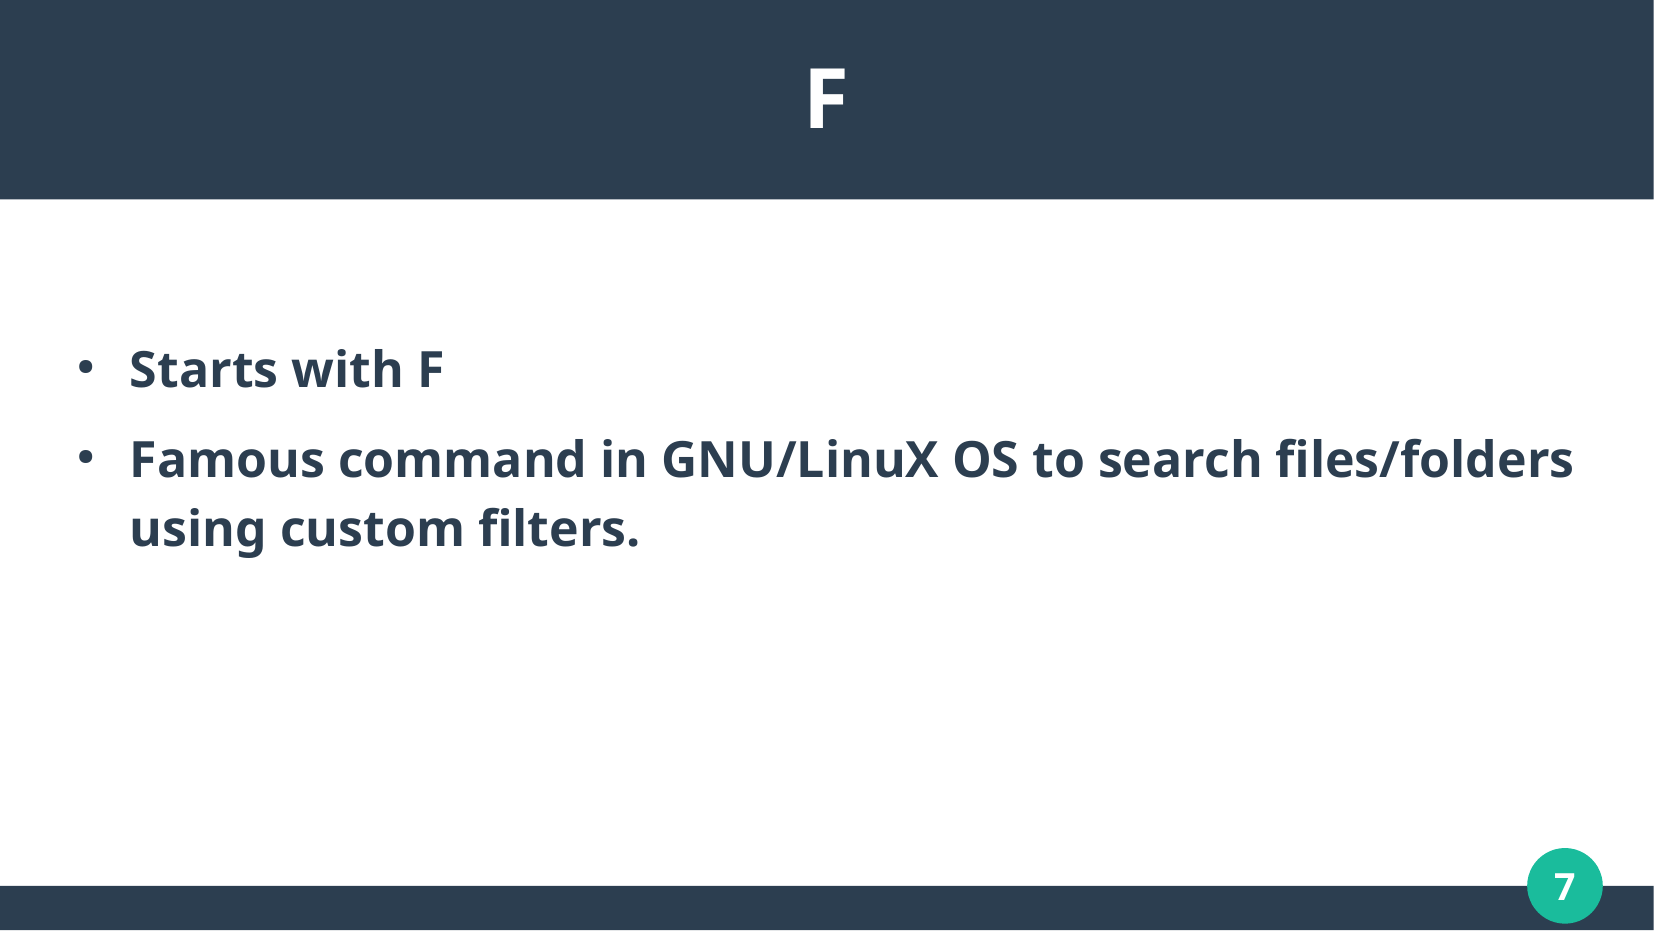

# F
Starts with F
Famous command in GNU/LinuX OS to search files/folders using custom filters.